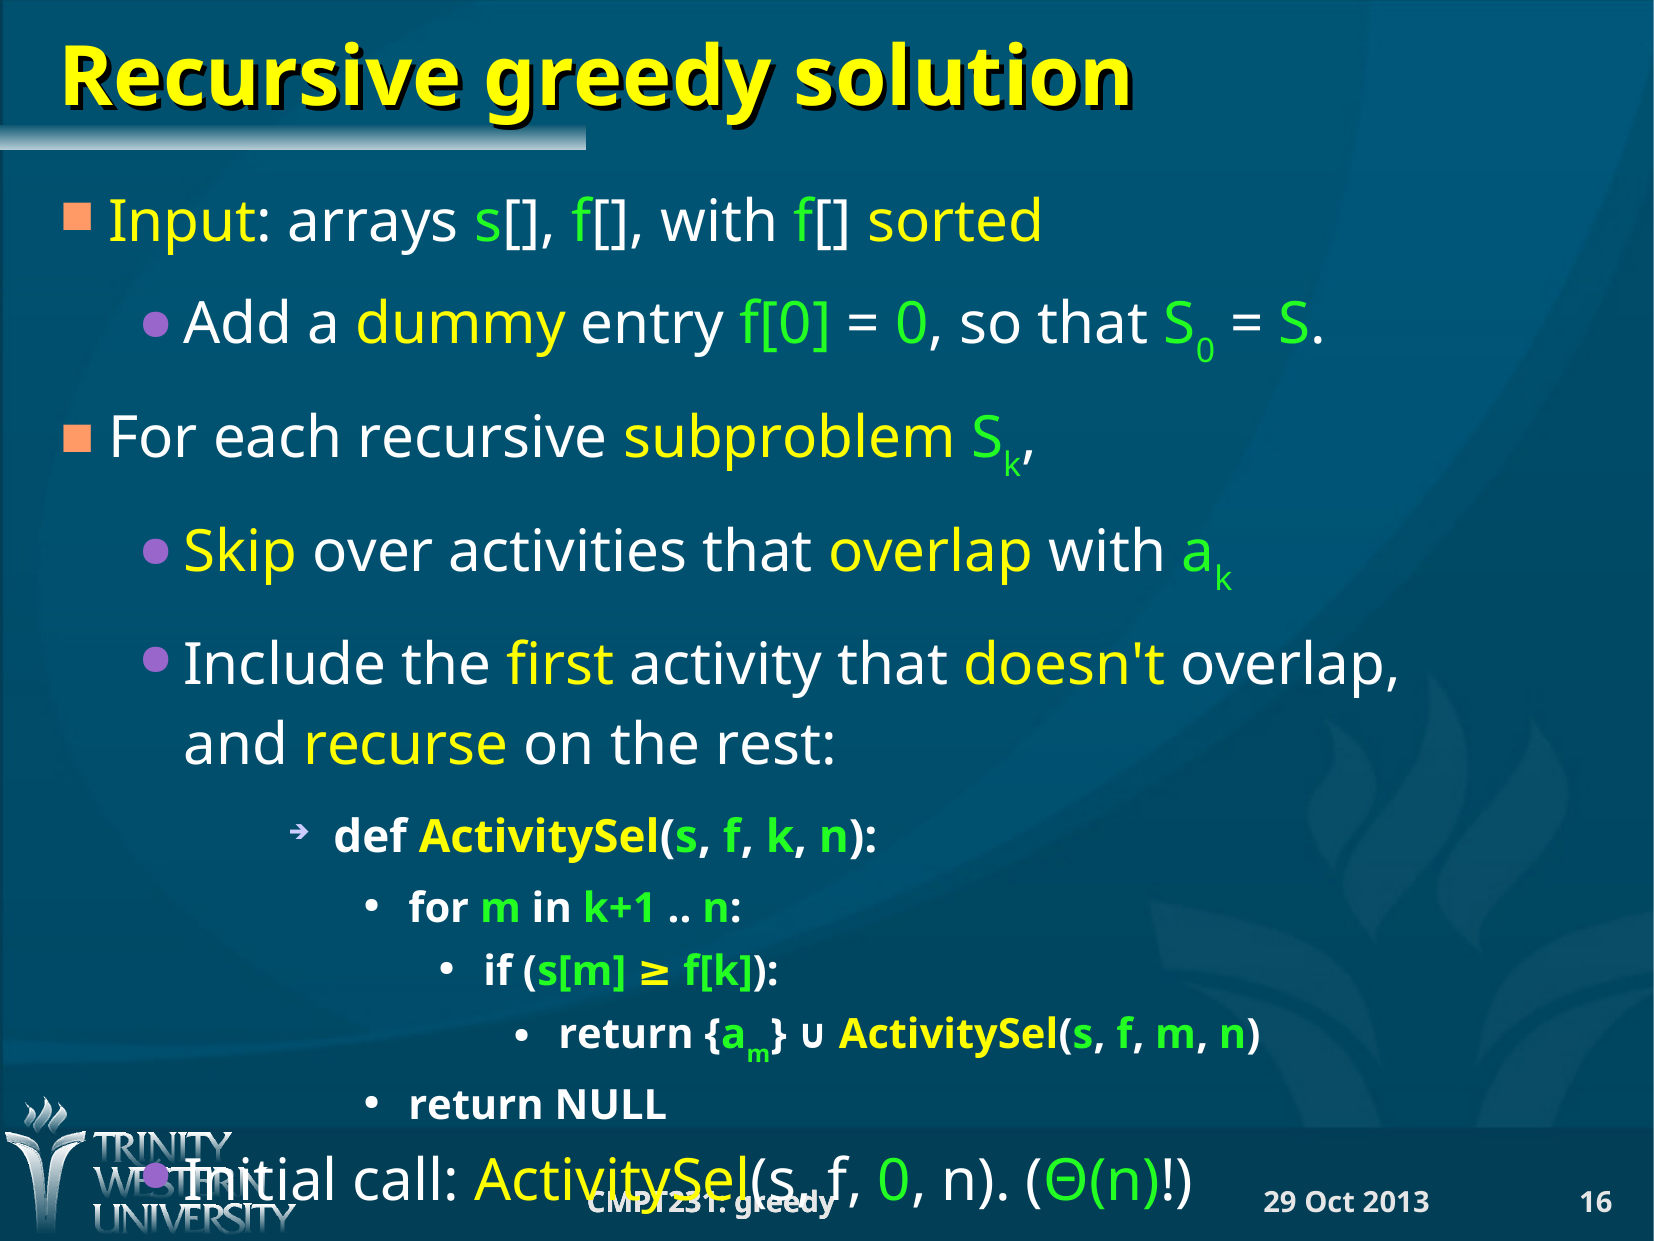

# Recursive greedy solution
Input: arrays s[], f[], with f[] sorted
Add a dummy entry f[0] = 0, so that S0 = S.
For each recursive subproblem Sk,
Skip over activities that overlap with ak
Include the first activity that doesn't overlap,
and recurse on the rest:
def ActivitySel(s, f, k, n):
for m in k+1 .. n:
if (s[m] ≥ f[k]):
return {am} ∪ ActivitySel(s, f, m, n)
return NULL
Initial call: ActivitySel(s, f, 0, n). (Θ(n)!)
CMPT231: greedy
29 Oct 2013
16